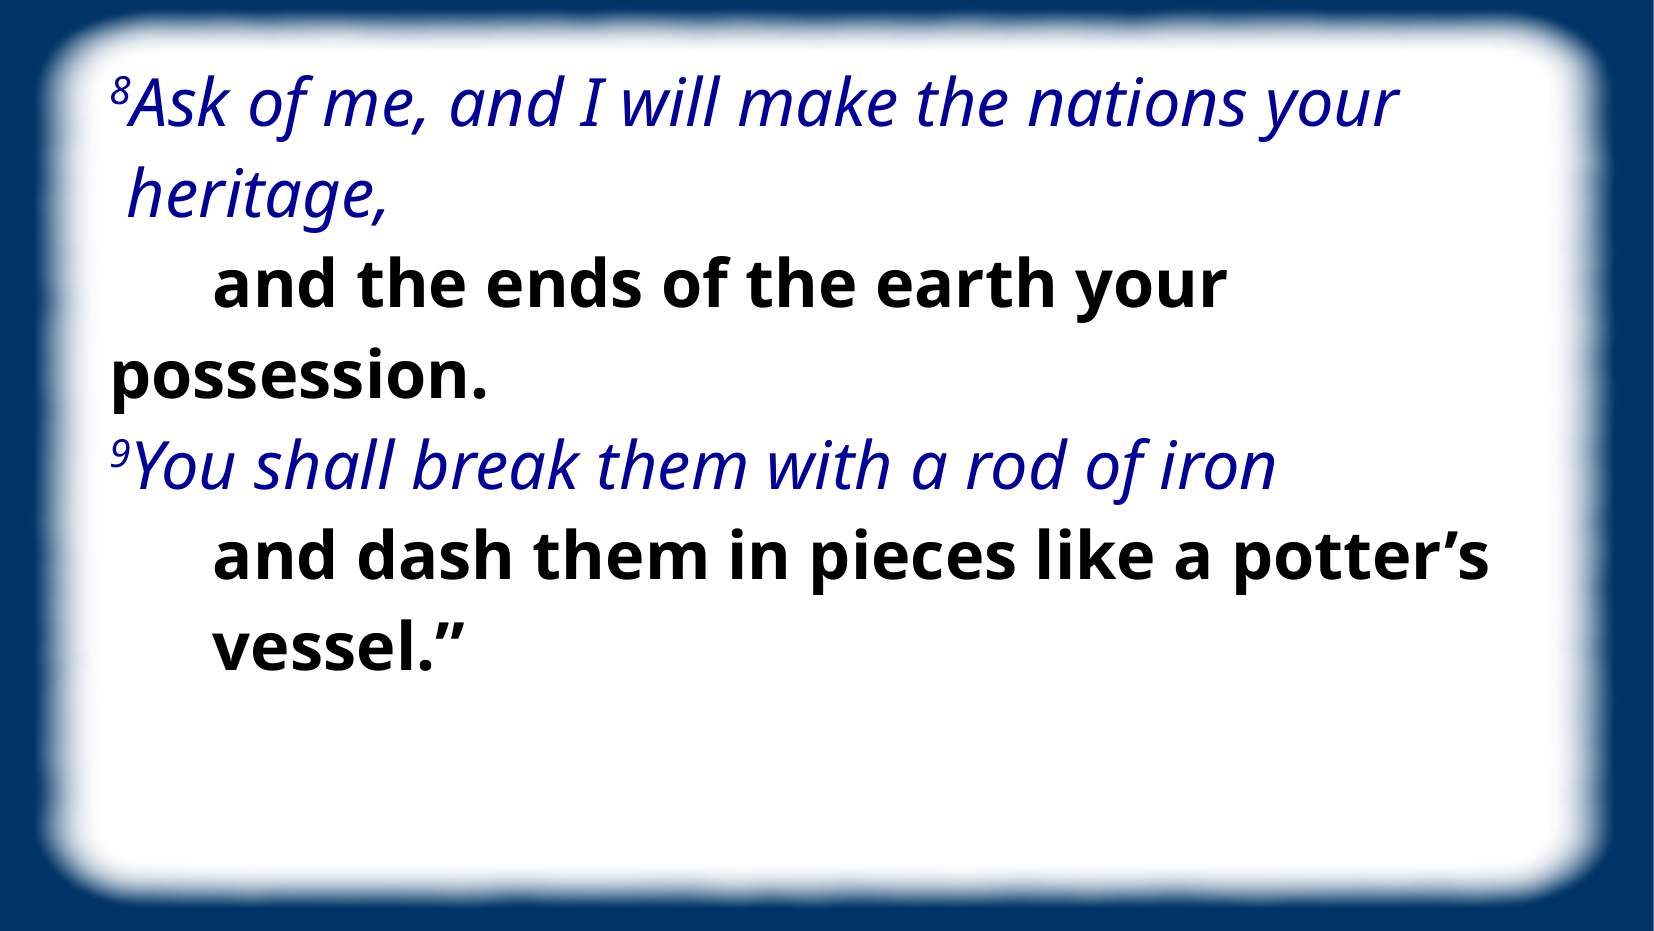

8Ask of me, and I will make the nations your
 heritage,
 and the ends of the earth your possession.
9You shall break them with a rod of iron
 and dash them in pieces like a potter’s
 vessel.”